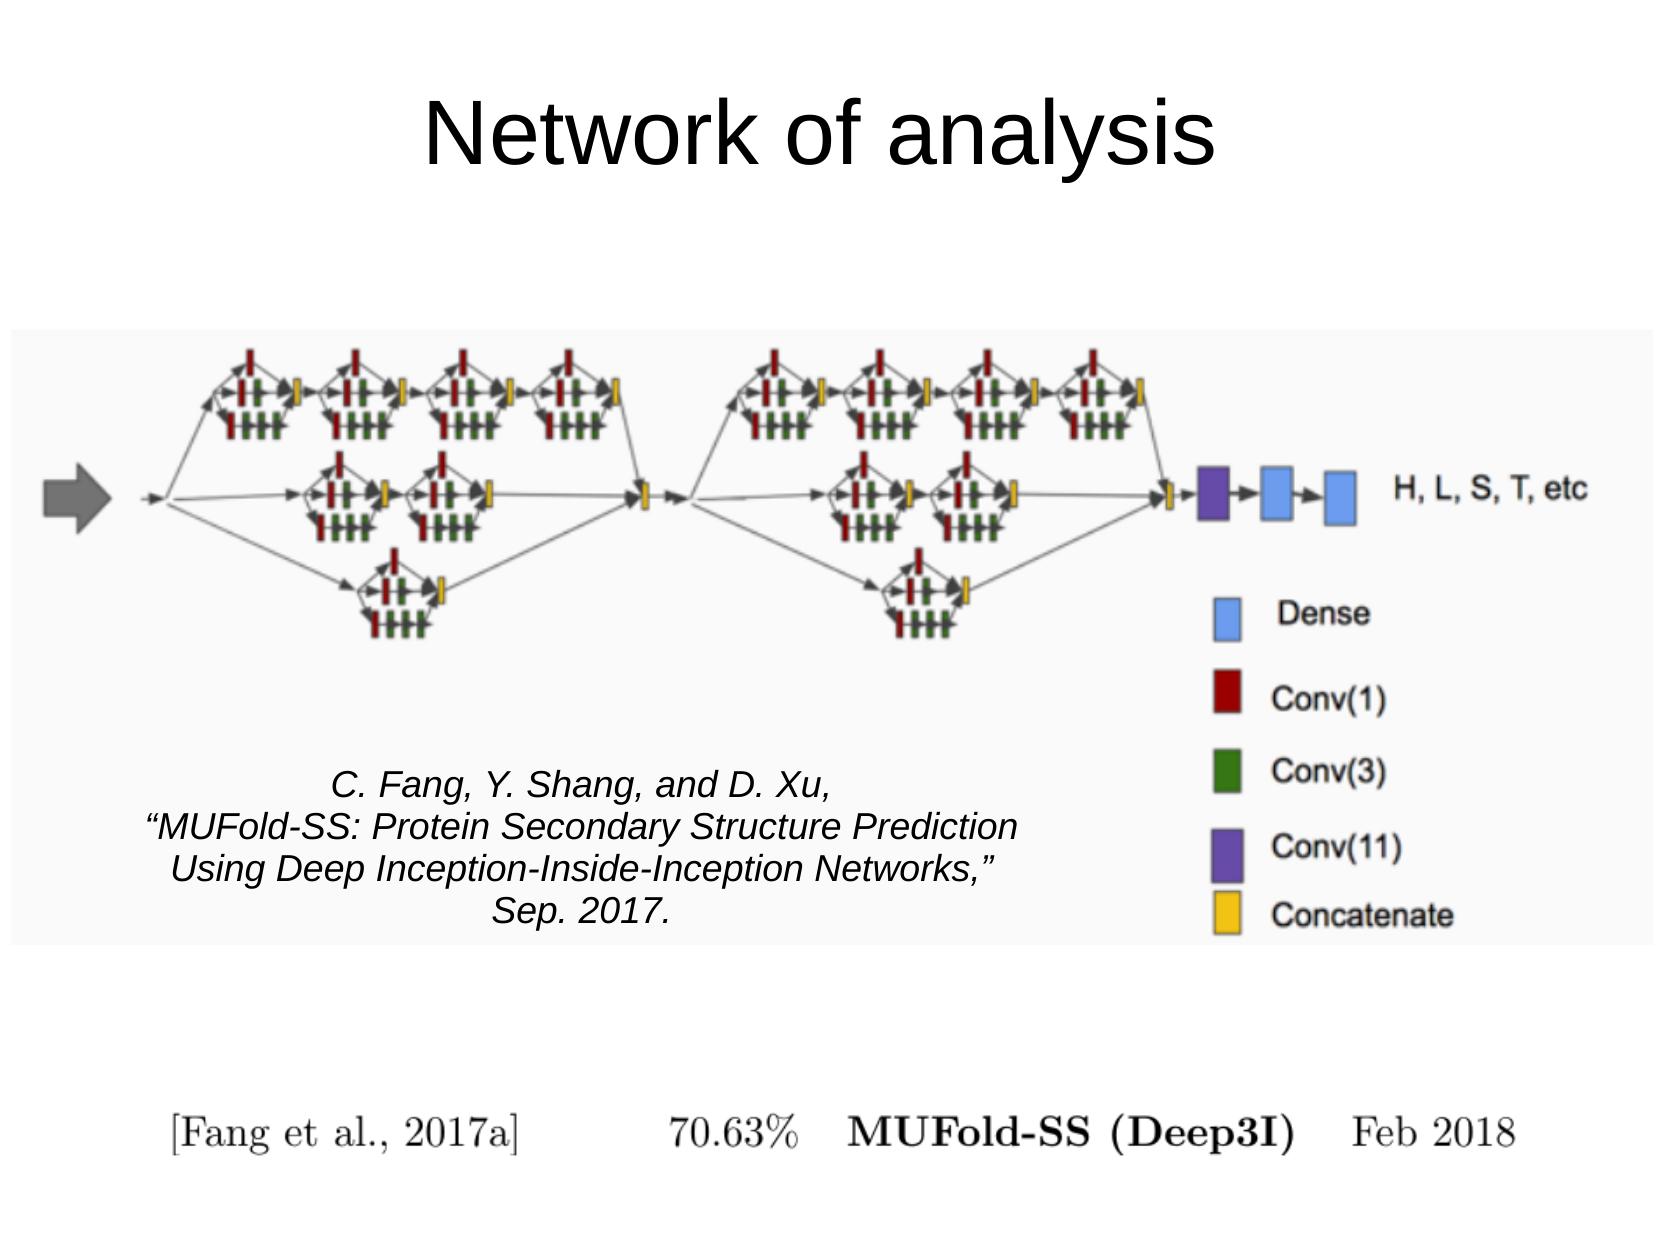

# Network of analysis
C. Fang, Y. Shang, and D. Xu,
“MUFold-SS: Protein Secondary Structure Prediction Using Deep Inception-Inside-Inception Networks,” Sep. 2017.